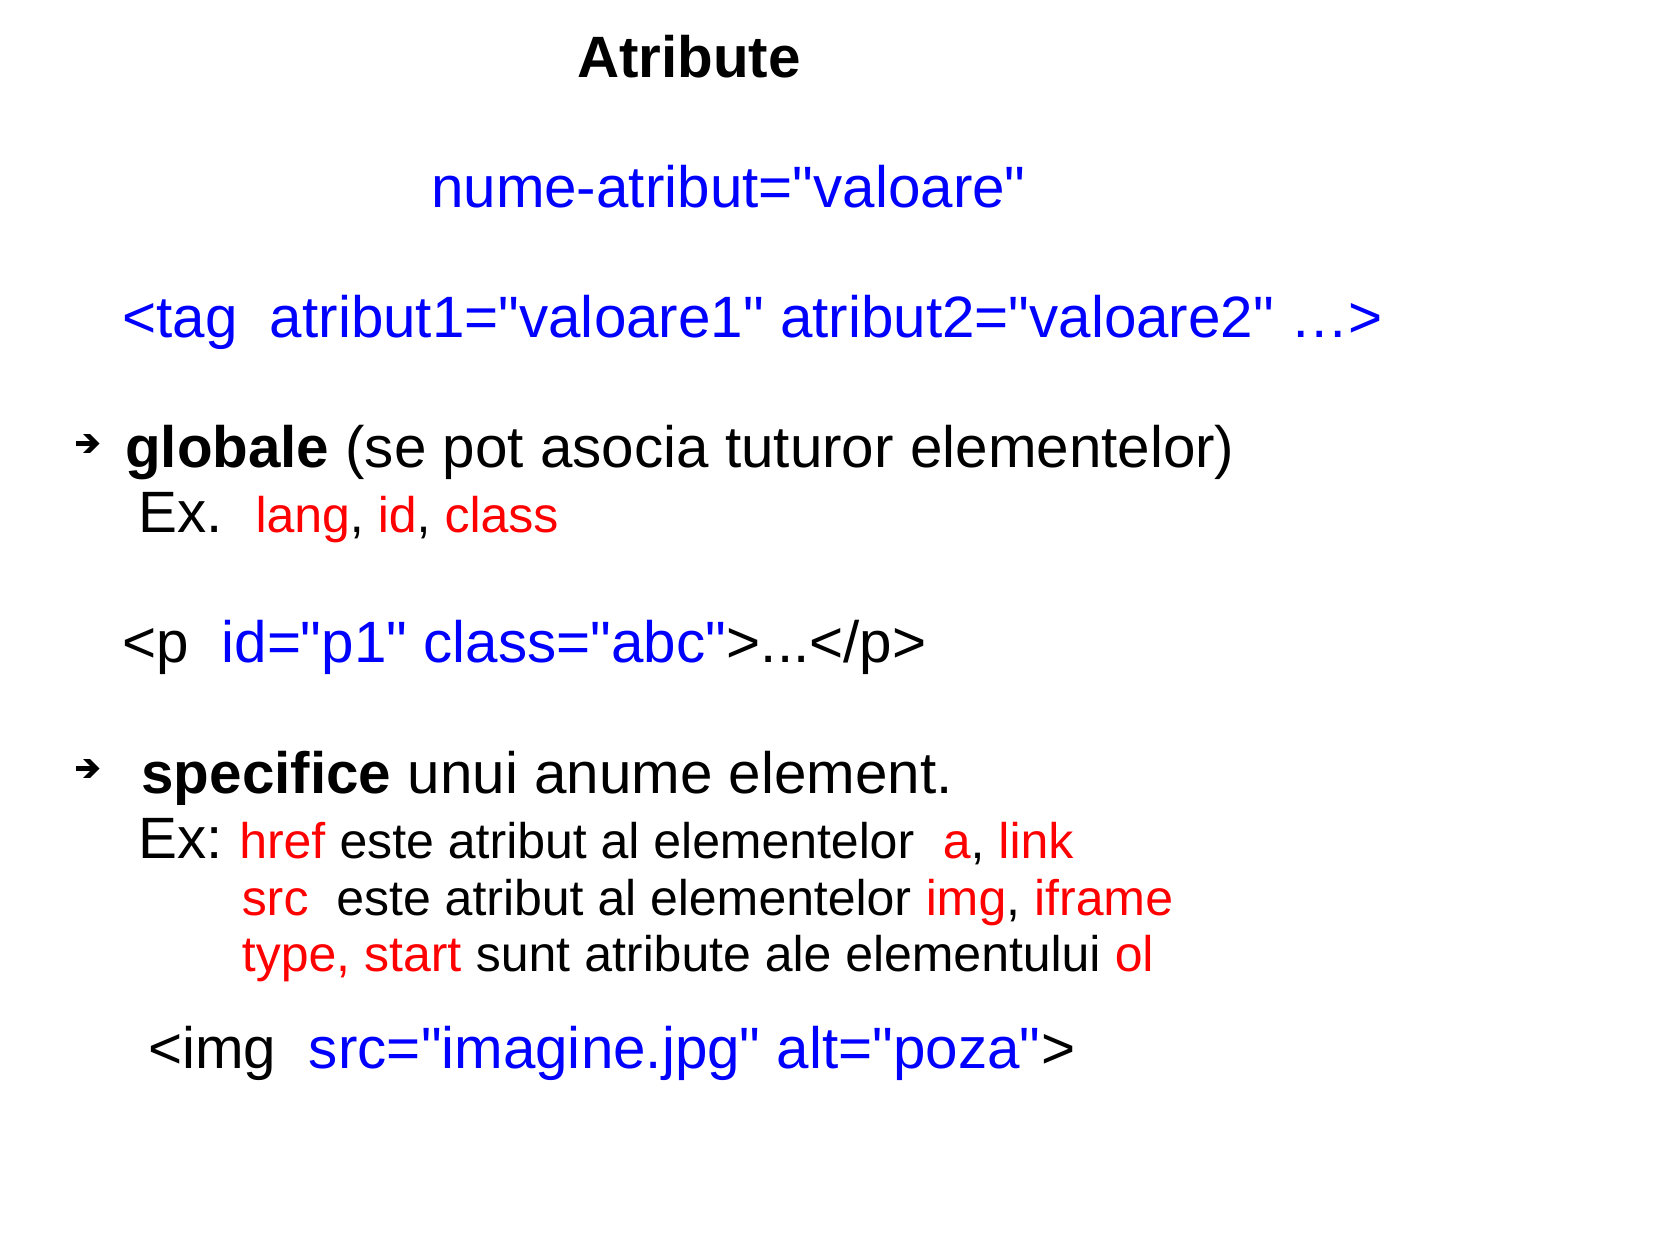

Atribute
 nume-atribut="valoare"
 <tag atribut1="valoare1" atribut2="valoare2" …>
 globale (se pot asocia tuturor elementelor)
 Ex. lang, id, class
 <p id="p1" class="abc">...</p>
 specifice unui anume element.
 Ex: href este atribut al elementelor a, link
 src este atribut al elementelor img, iframe
 type, start sunt atribute ale elementului ol
 <img src="imagine.jpg" alt="poza">